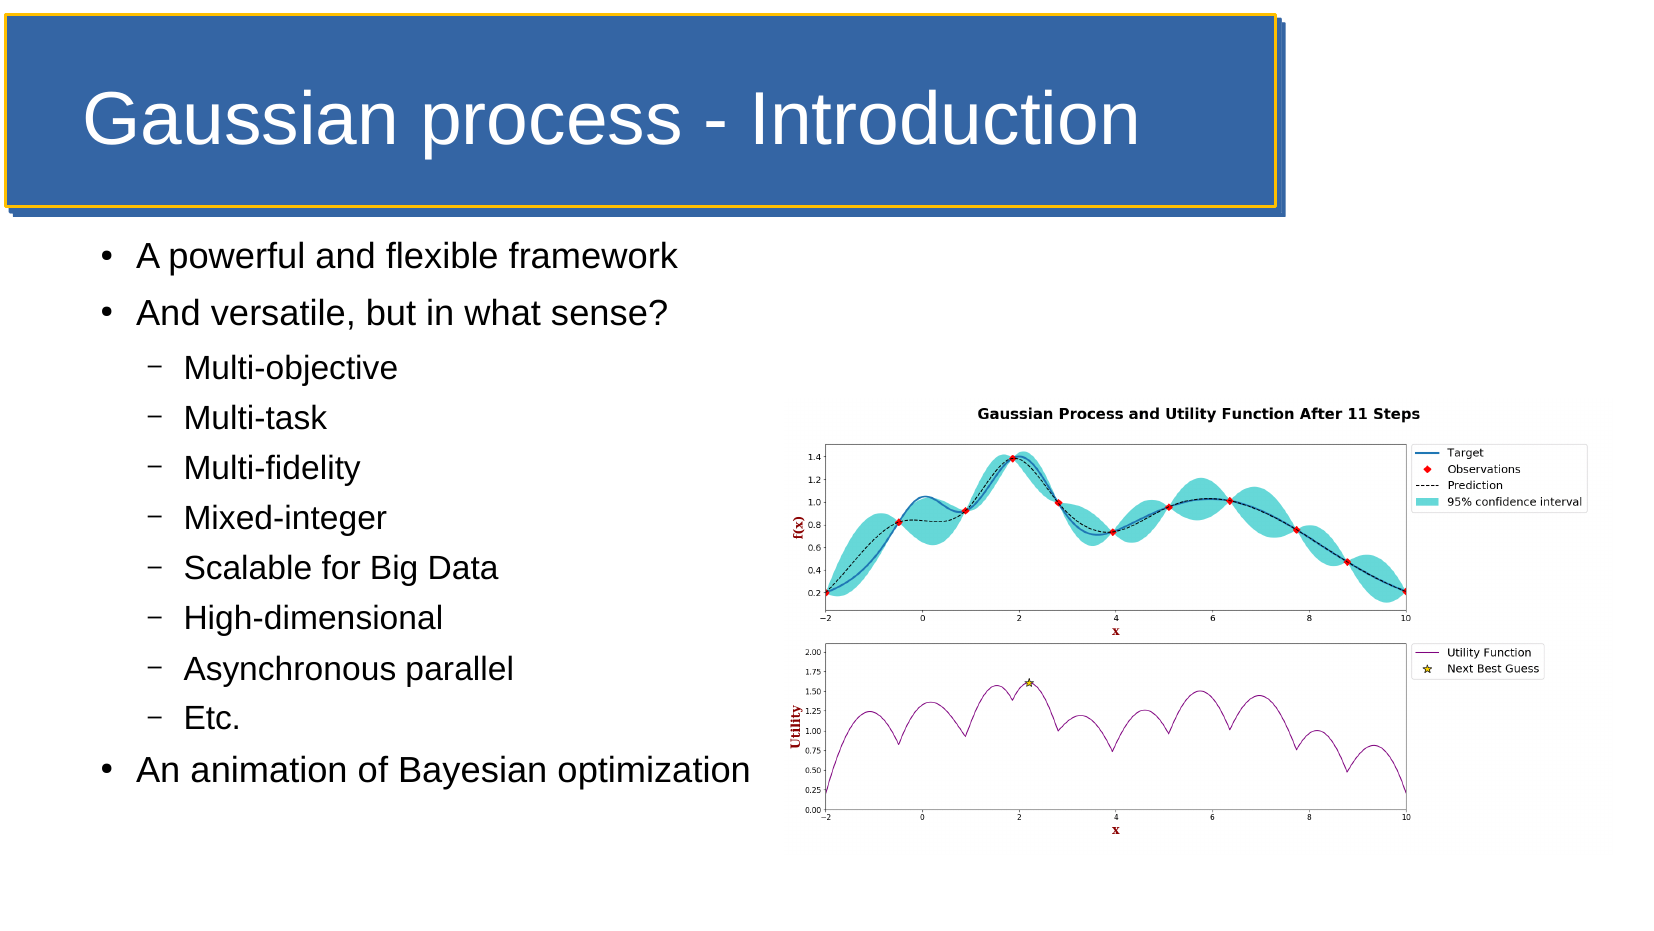

# Gaussian process - Introduction
A powerful and flexible framework
And versatile, but in what sense?
Multi-objective
Multi-task
Multi-fidelity
Mixed-integer
Scalable for Big Data
High-dimensional
Asynchronous parallel
Etc.
An animation of Bayesian optimization